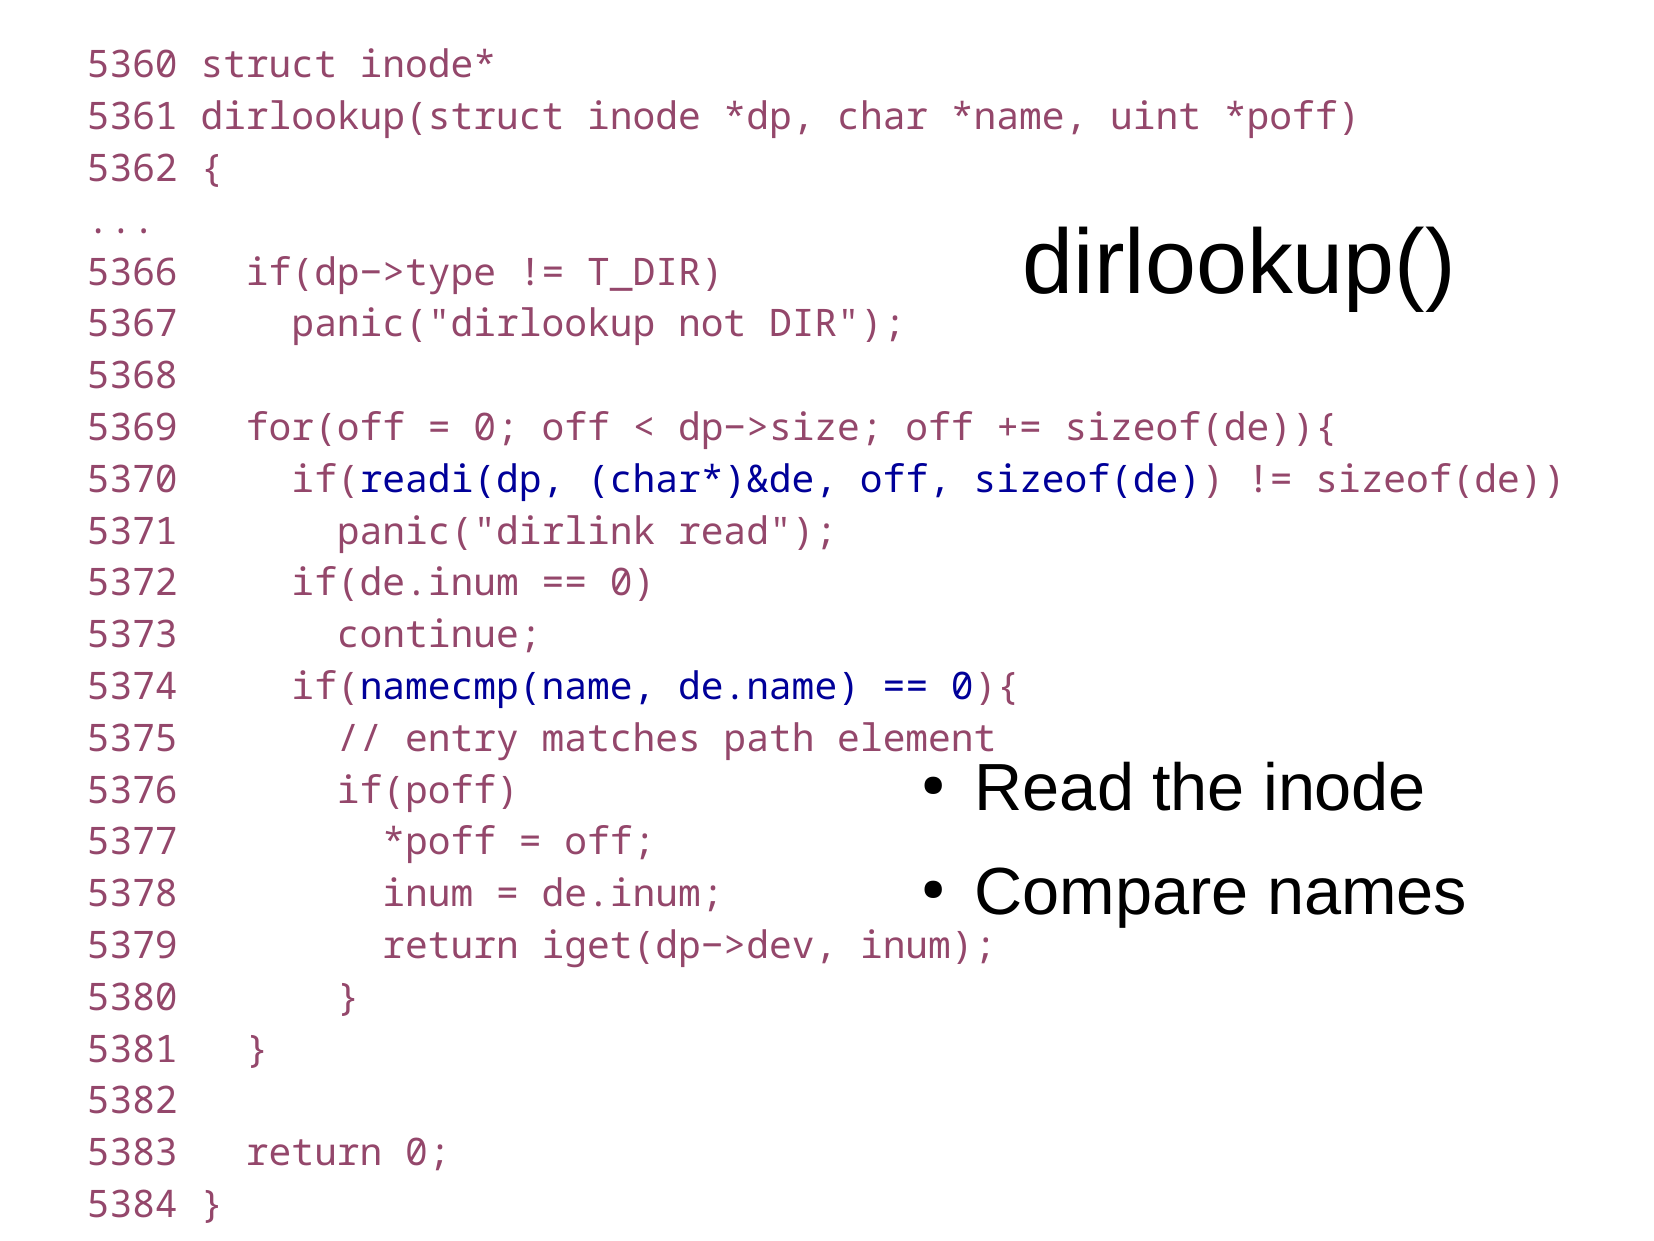

5360 struct inode*
5361 dirlookup(struct inode *dp, char *name, uint *poff)
5362 {
...
5366 if(dp−>type != T_DIR)
5367 panic("dirlookup not DIR");
5368
5369 for(off = 0; off < dp−>size; off += sizeof(de)){
5370 if(readi(dp, (char*)&de, off, sizeof(de)) != sizeof(de))
5371 panic("dirlink read");
5372 if(de.inum == 0)
5373 continue;
5374 if(namecmp(name, de.name) == 0){
5375 // entry matches path element
5376 if(poff)
5377 *poff = off;
5378 inum = de.inum;
5379 return iget(dp−>dev, inum);
5380 }
5381 }
5382
5383 return 0;
5384 }
# dirlookup()
Read the inode
Compare names